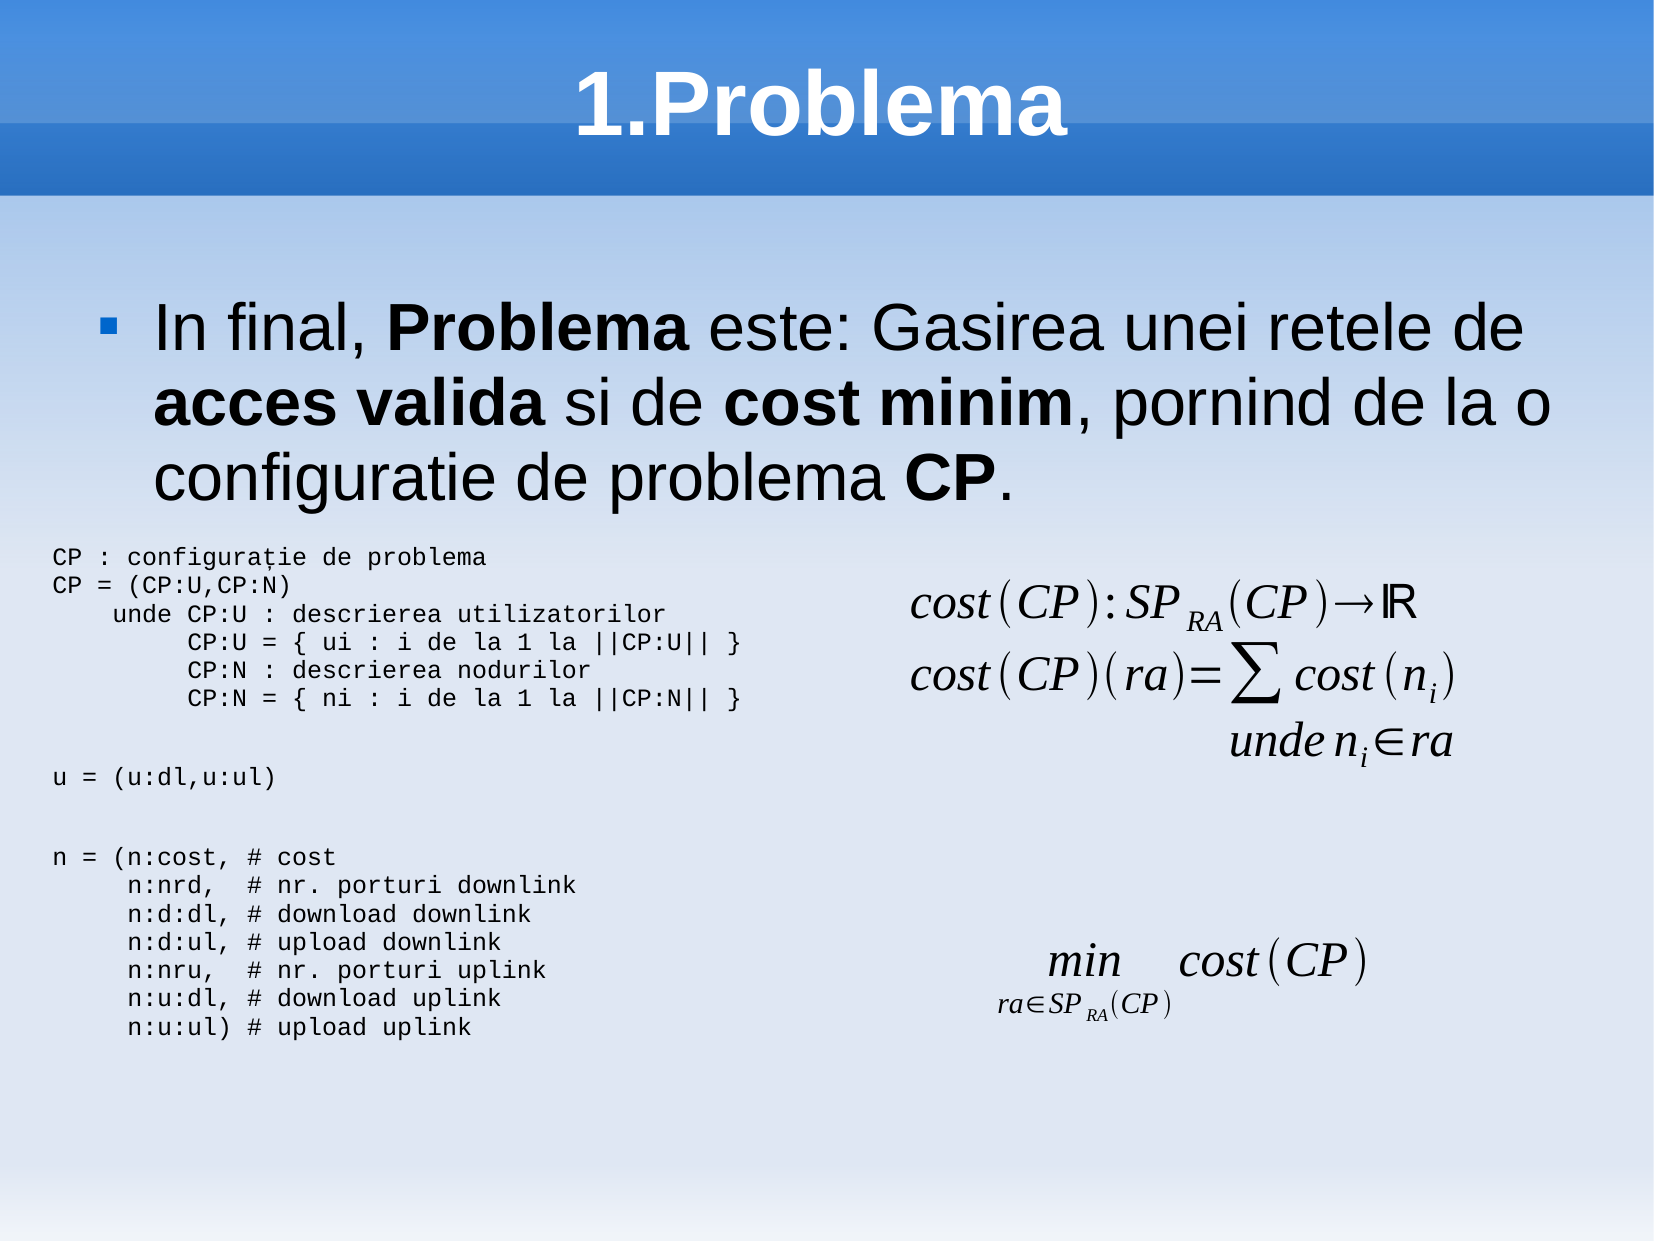

# 1.Problema
In final, Problema este: Gasirea unei retele de acces valida si de cost minim, pornind de la o configuratie de problema CP.
CP : configurație de problema
CP = (CP:U,CP:N)
 unde CP:U : descrierea utilizatorilor
 CP:U = { ui : i de la 1 la ||CP:U|| }
 CP:N : descrierea nodurilor
 CP:N = { ni : i de la 1 la ||CP:N|| }
u = (u:dl,u:ul)
n = (n:cost, # cost
 n:nrd, # nr. porturi downlink
 n:d:dl, # download downlink
 n:d:ul, # upload downlink
 n:nru, # nr. porturi uplink
 n:u:dl, # download uplink
 n:u:ul) # upload uplink